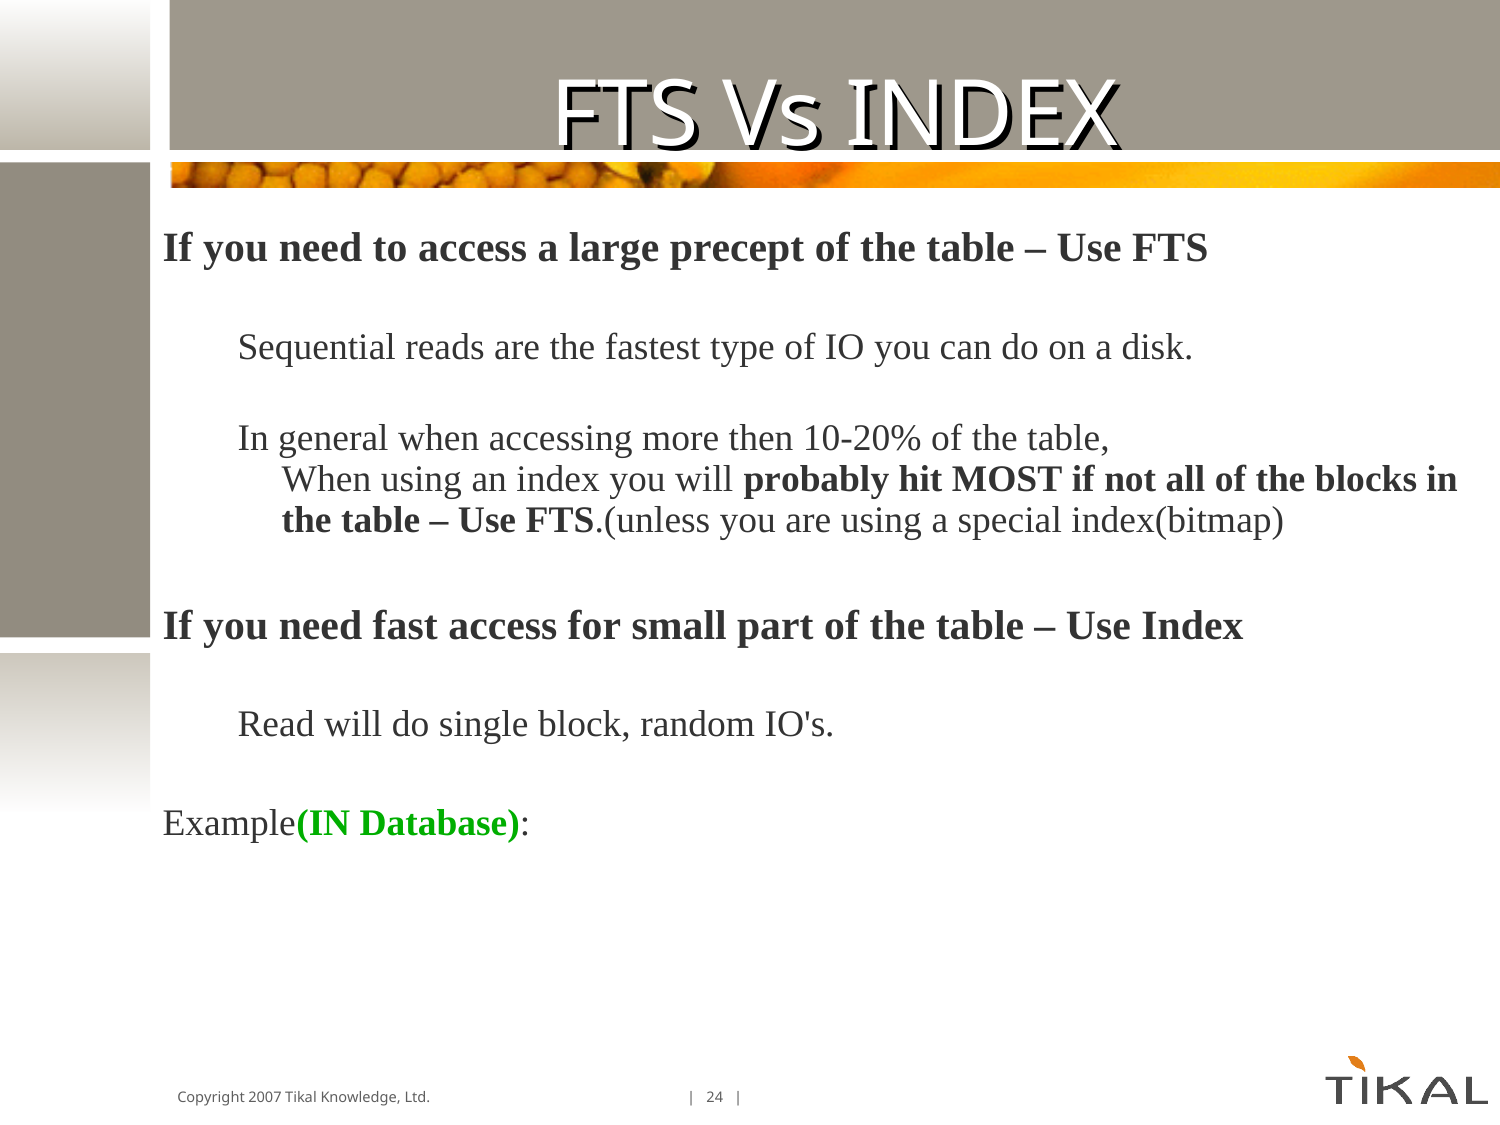

# FTS Vs INDEX
If you need to access a large precept of the table – Use FTS
Sequential reads are the fastest type of IO you can do on a disk.
In general when accessing more then 10-20% of the table,
When using an index you will probably hit MOST if not all of the blocks in the table – Use FTS.(unless you are using a special index(bitmap)
If you need fast access for small part of the table – Use Index
Read will do single block, random IO's.
Example(IN Database):